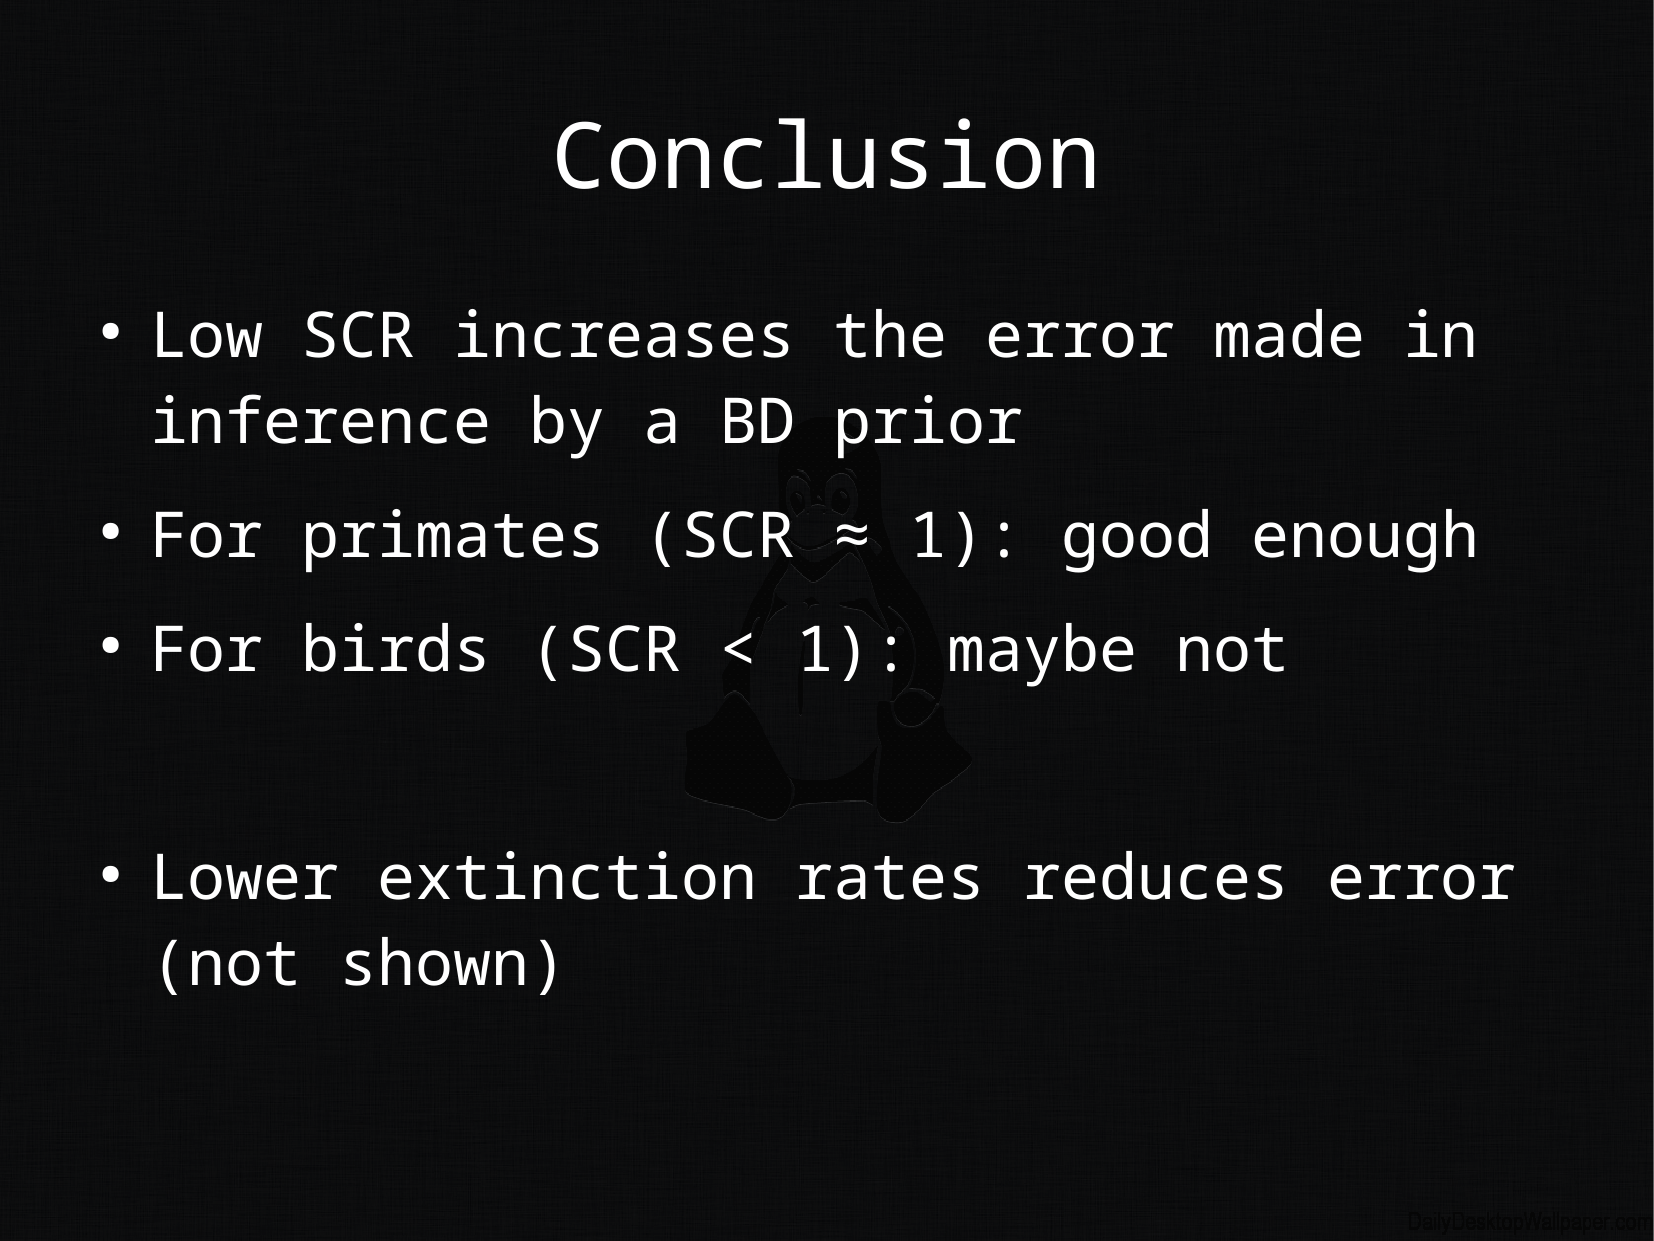

# Conclusion
Low SCR increases the error made in inference by a BD prior
For primates (SCR ≈ 1): good enough
For birds (SCR < 1): maybe not
Lower extinction rates reduces error (not shown)